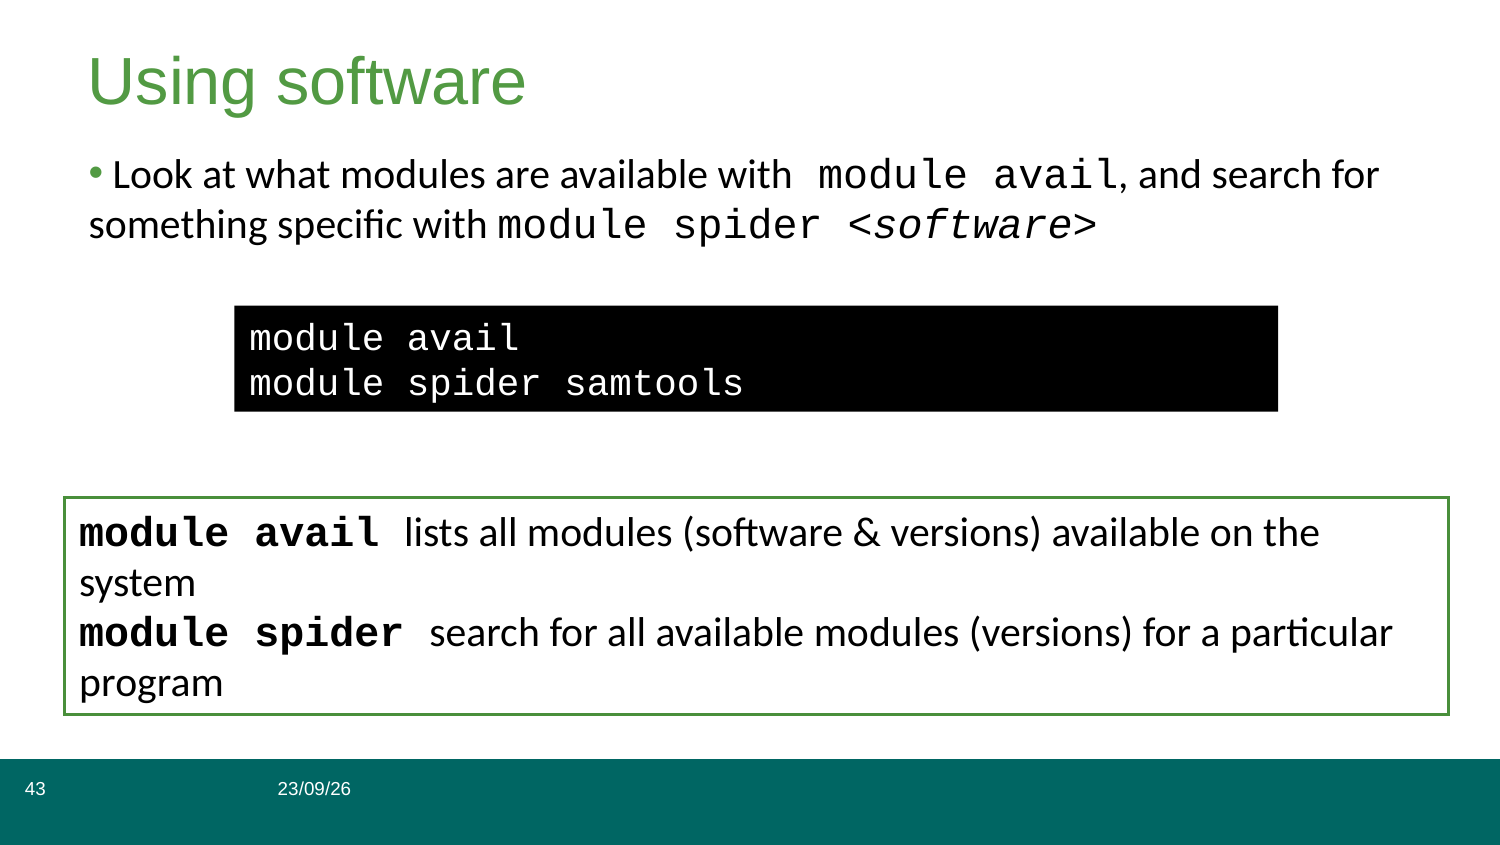

# Using software
 Look at what modules are available with module avail, and search for something specific with module spider <software>
module avail
module spider samtools
module avail lists all modules (software & versions) available on the system
module spider search for all available modules (versions) for a particular program